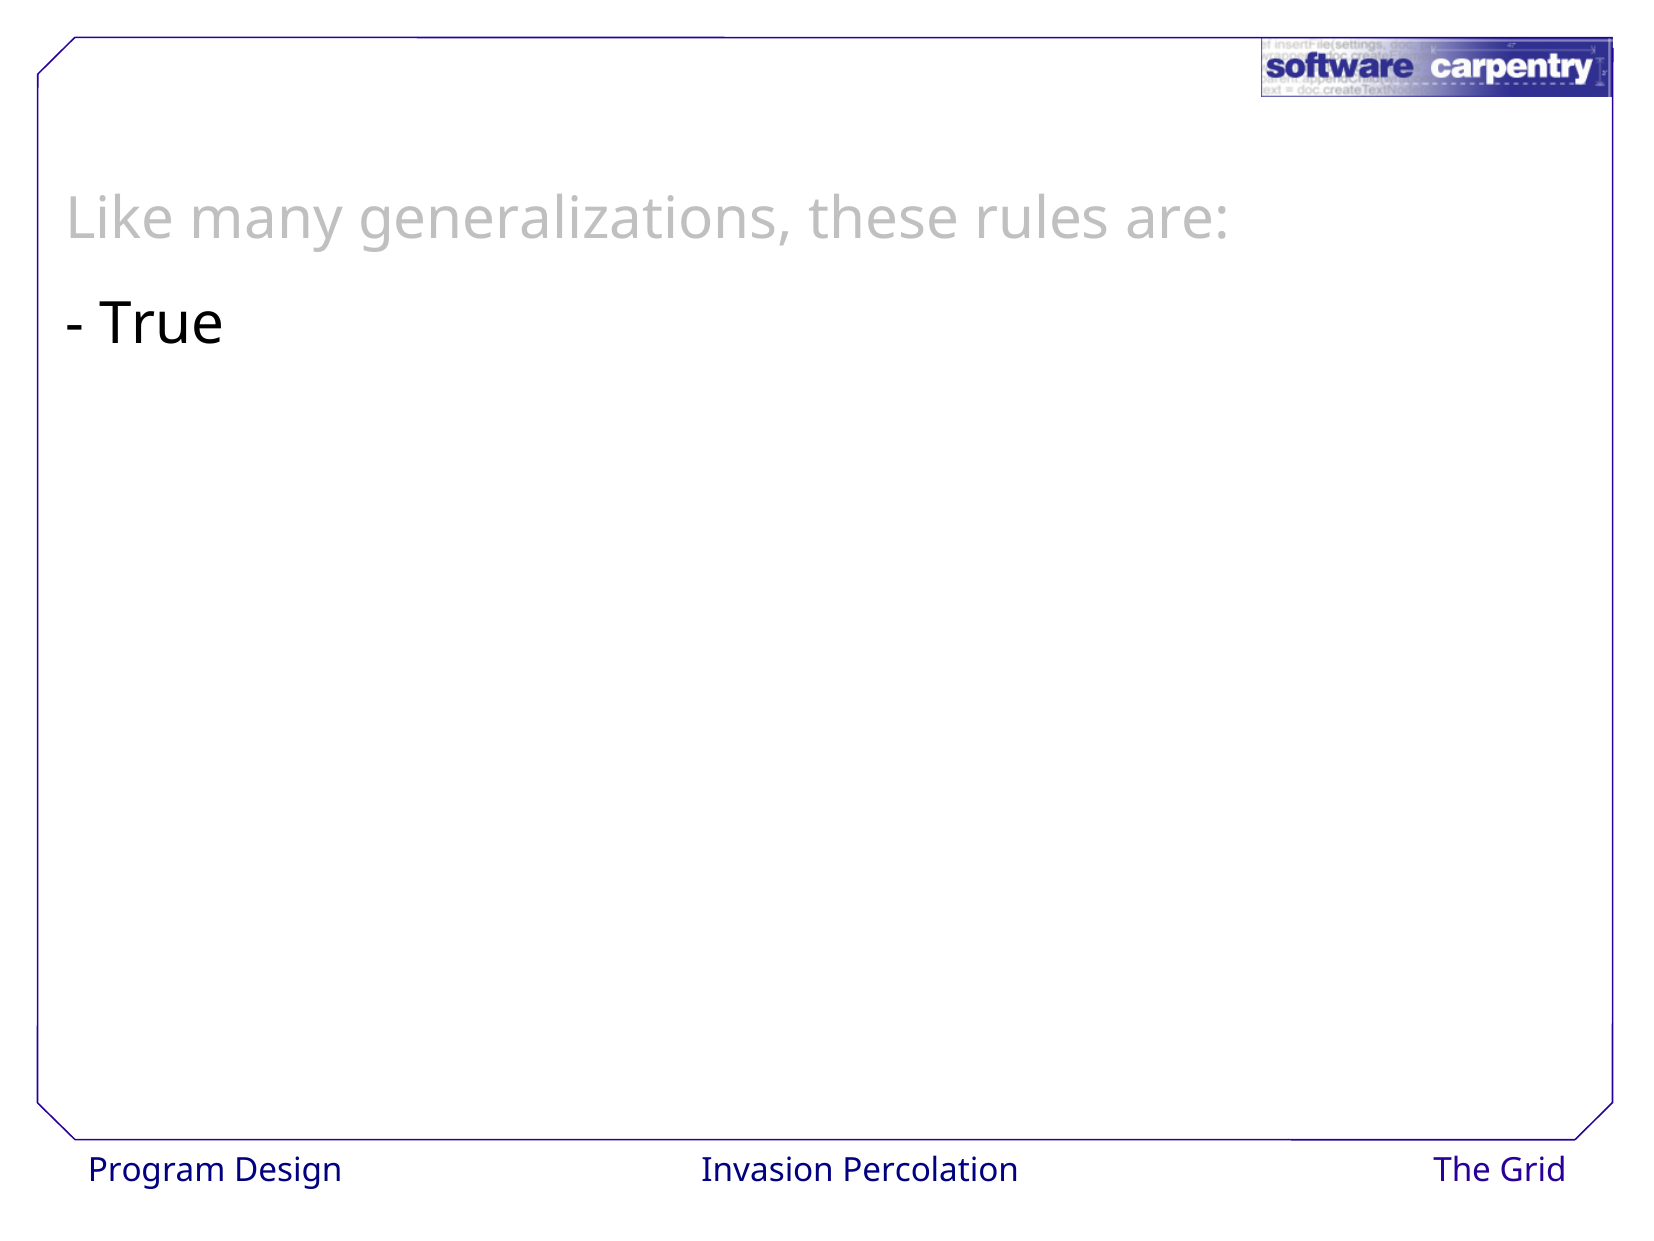

Like many generalizations, these rules are:
- True